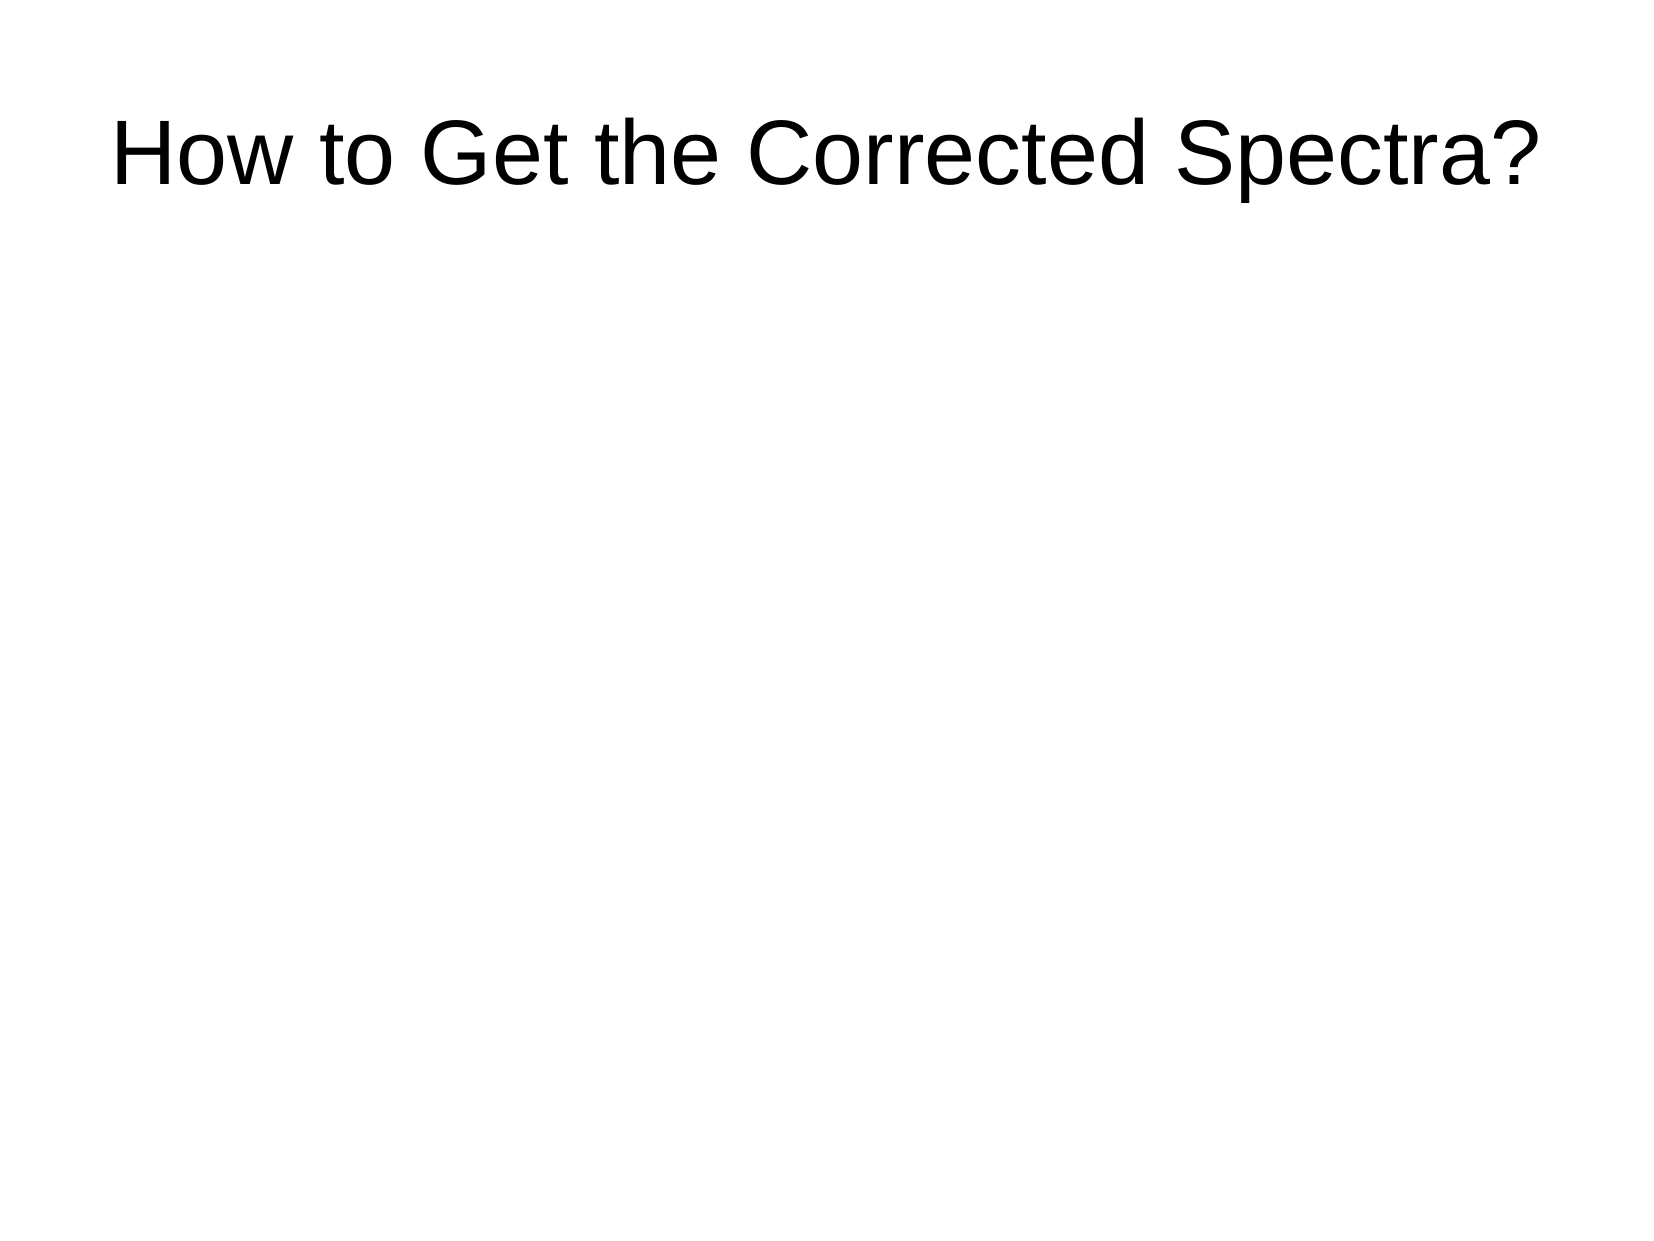

# How to Get the Corrected Spectra?